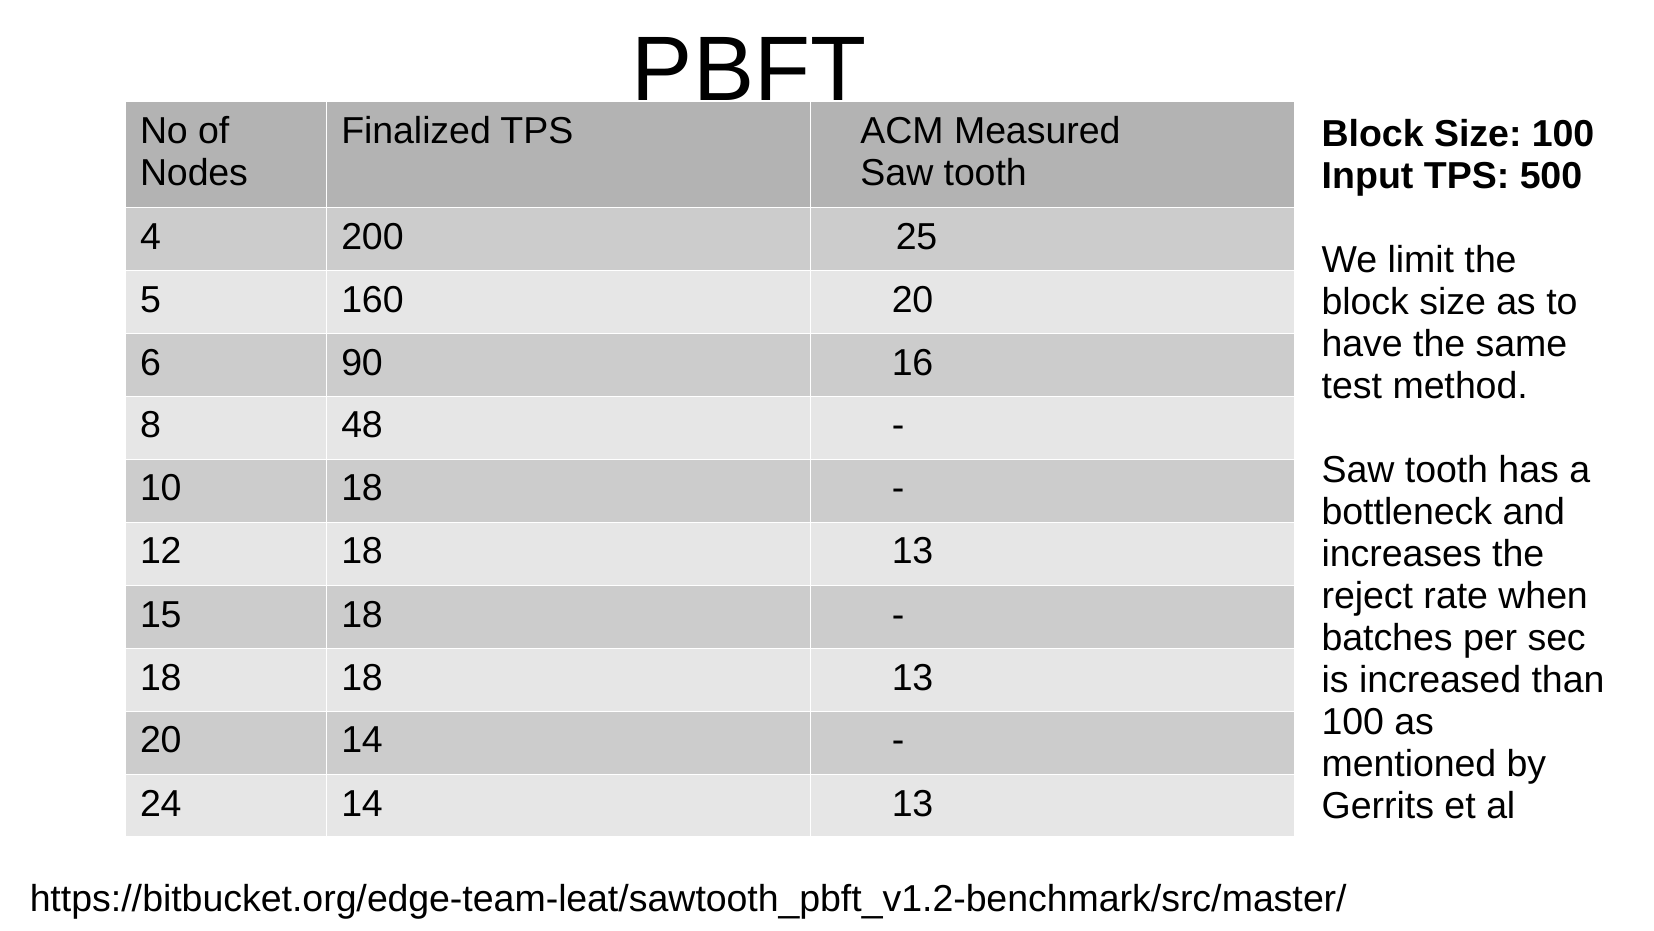

# PBFT
| No of Nodes | Finalized TPS | ACM Measured Saw tooth |
| --- | --- | --- |
| 4 | 200 | 25 |
| 5 | 160 | 20 |
| 6 | 90 | 16 |
| 8 | 48 | - |
| 10 | 18 | - |
| 12 | 18 | 13 |
| 15 | 18 | - |
| 18 | 18 | 13 |
| 20 | 14 | - |
| 24 | 14 | 13 |
Block Size: 100
Input TPS: 500
We limit the block size as to have the same test method.
Saw tooth has a bottleneck and increases the reject rate when batches per sec is increased than 100 as mentioned by Gerrits et al
https://bitbucket.org/edge-team-leat/sawtooth_pbft_v1.2-benchmark/src/master/